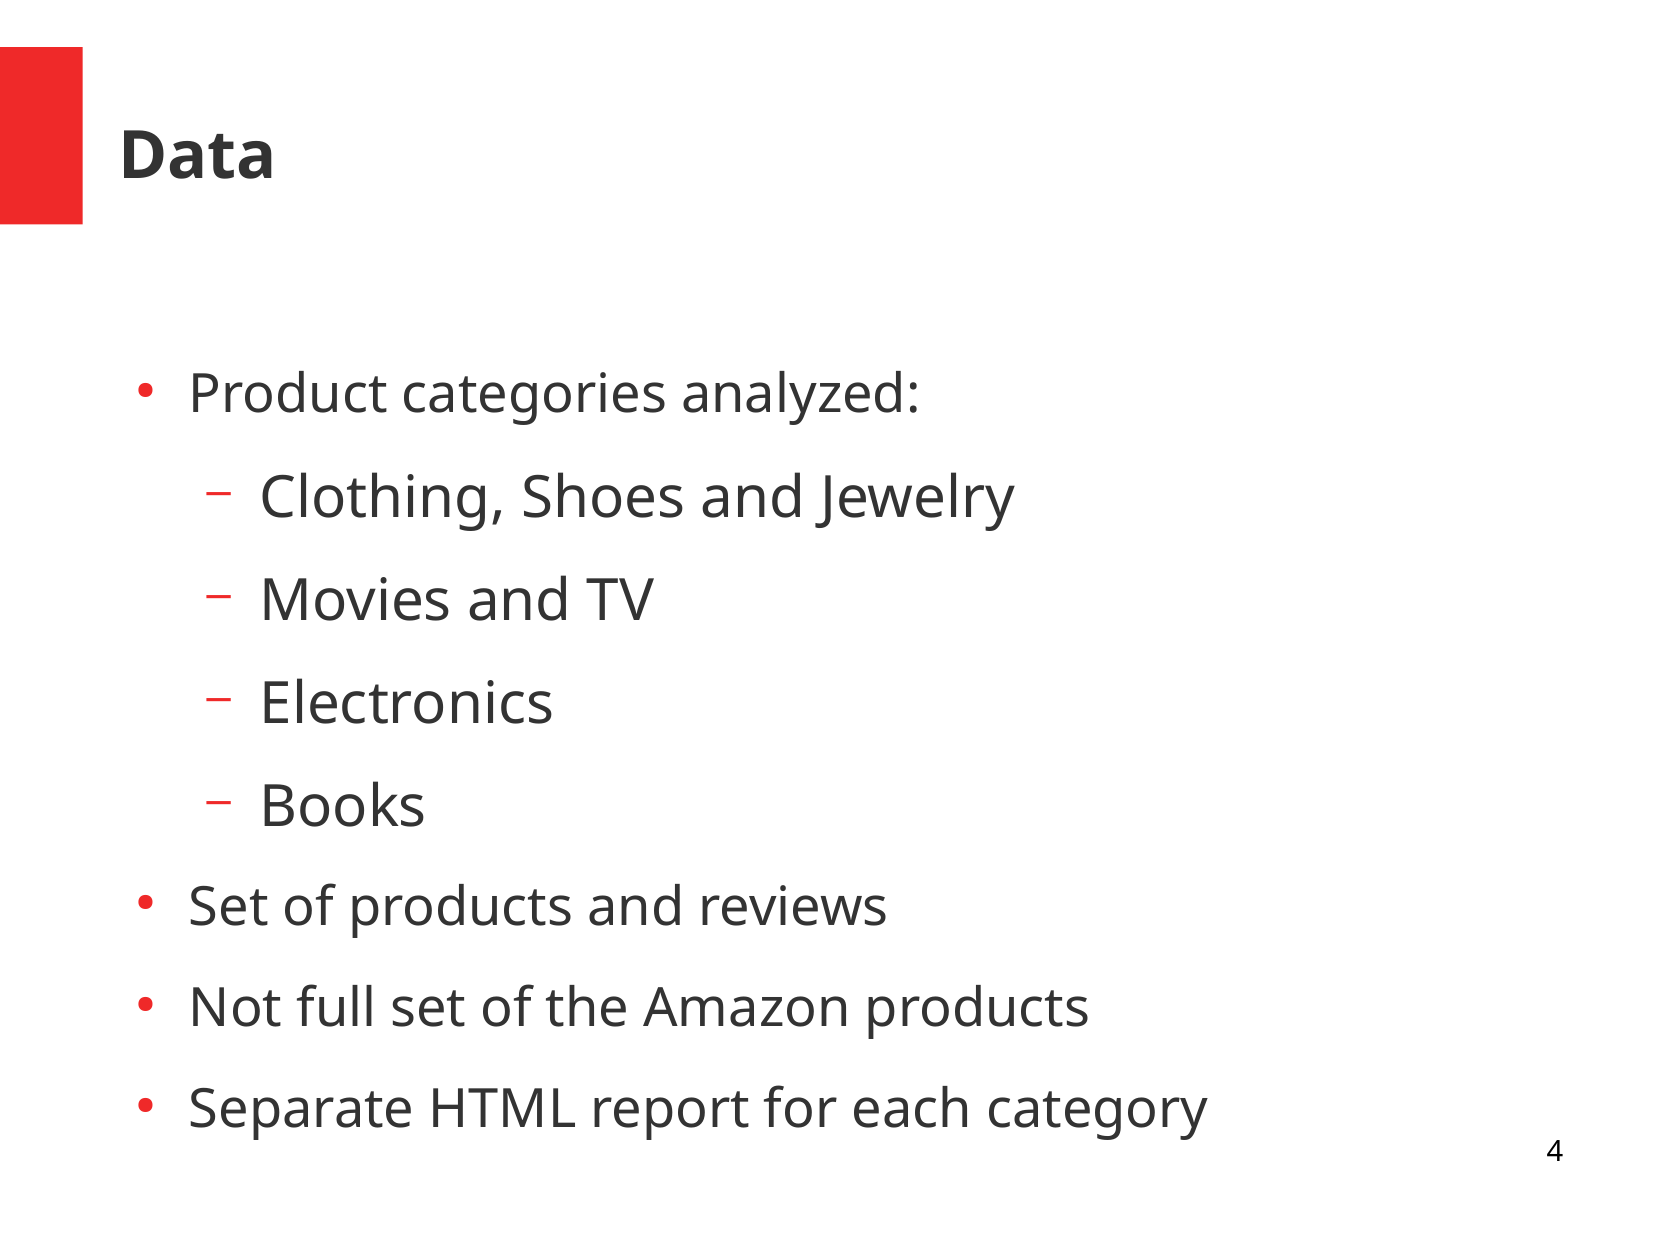

# Data
Product categories analyzed:
Clothing, Shoes and Jewelry
Movies and TV
Electronics
Books
Set of products and reviews
Not full set of the Amazon products
Separate HTML report for each category
4